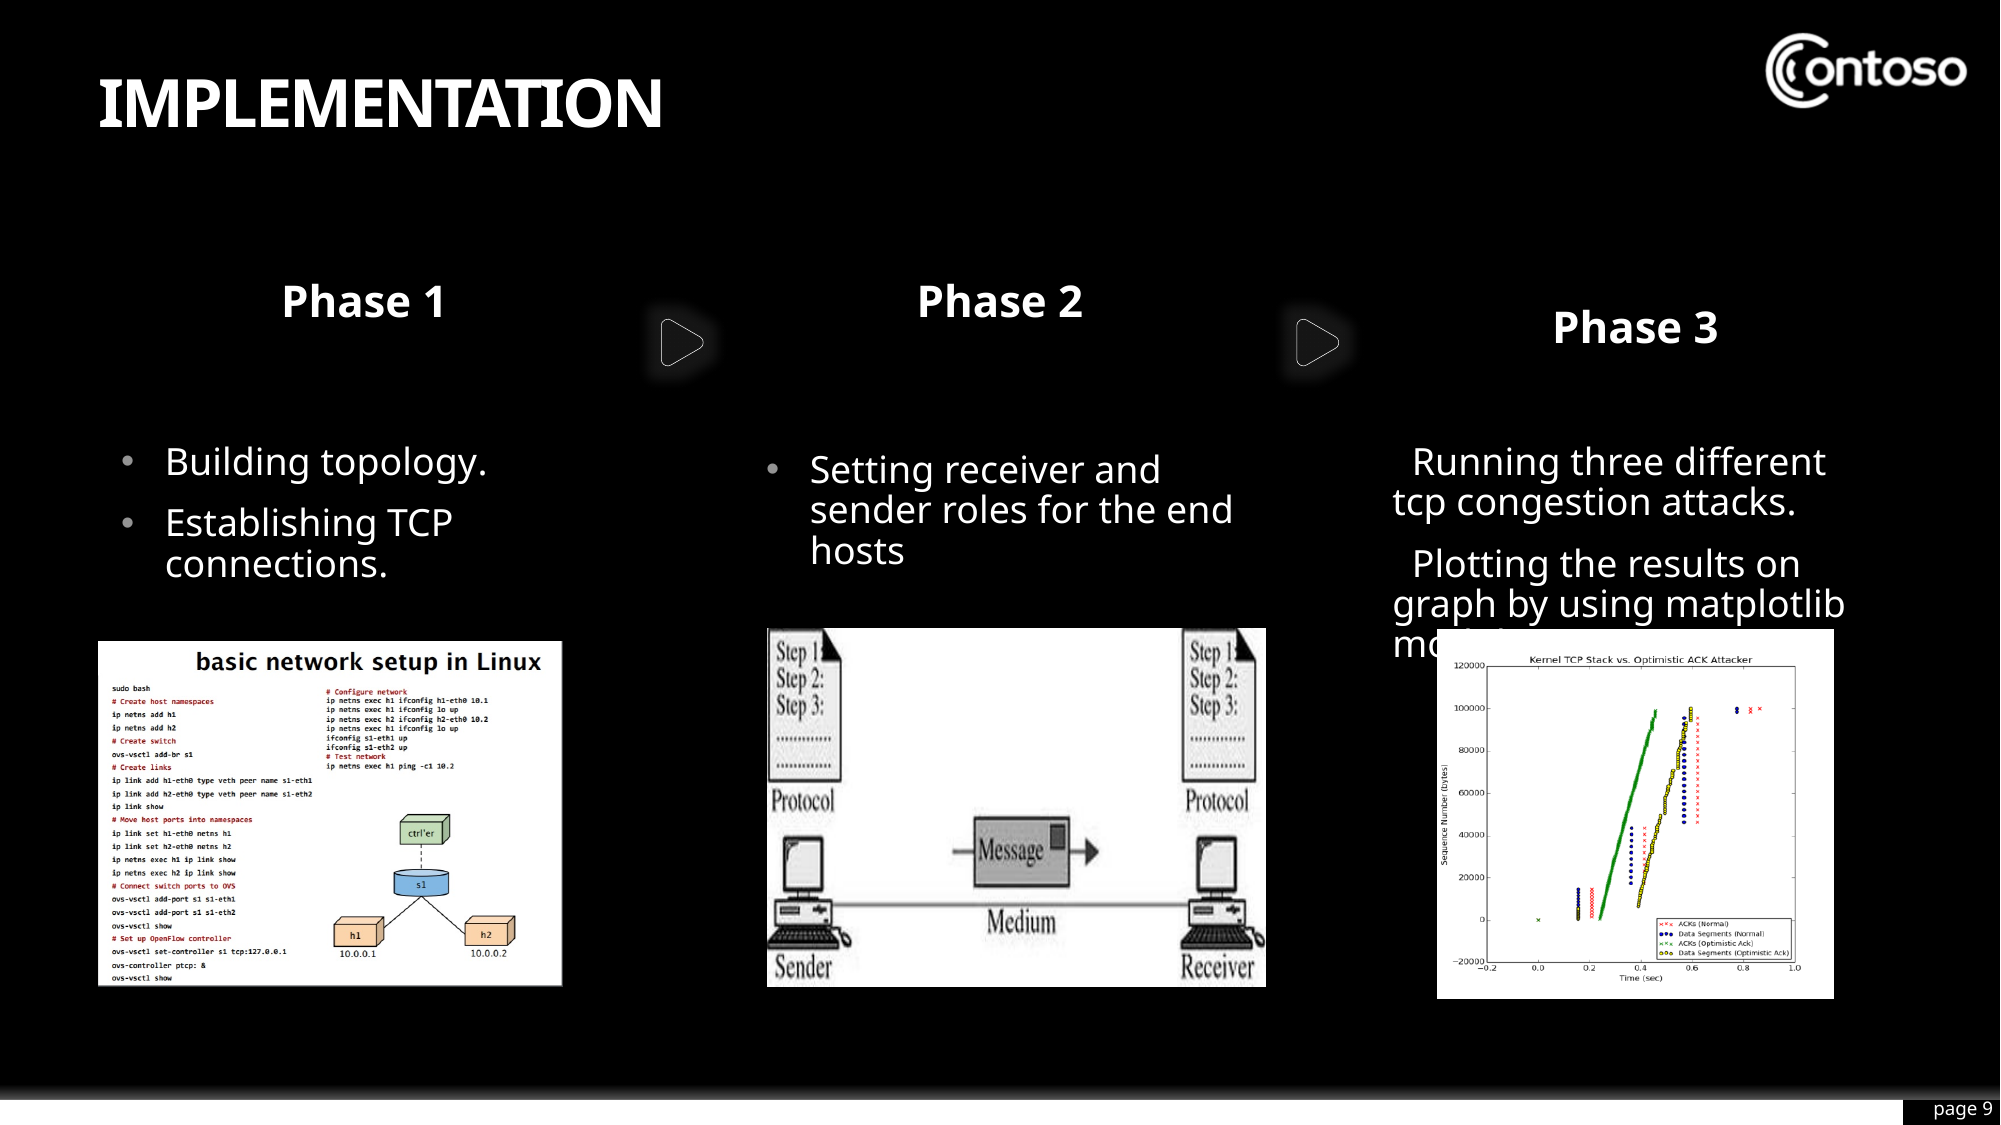

# IMPLEMENTATION
Phase 1
Phase 2
Phase 3
Setting receiver and sender roles for the end hosts
Building topology.
Establishing TCP connections.
 Running three different tcp congestion attacks.
 Plotting the results on graph by using matplotlib module
page